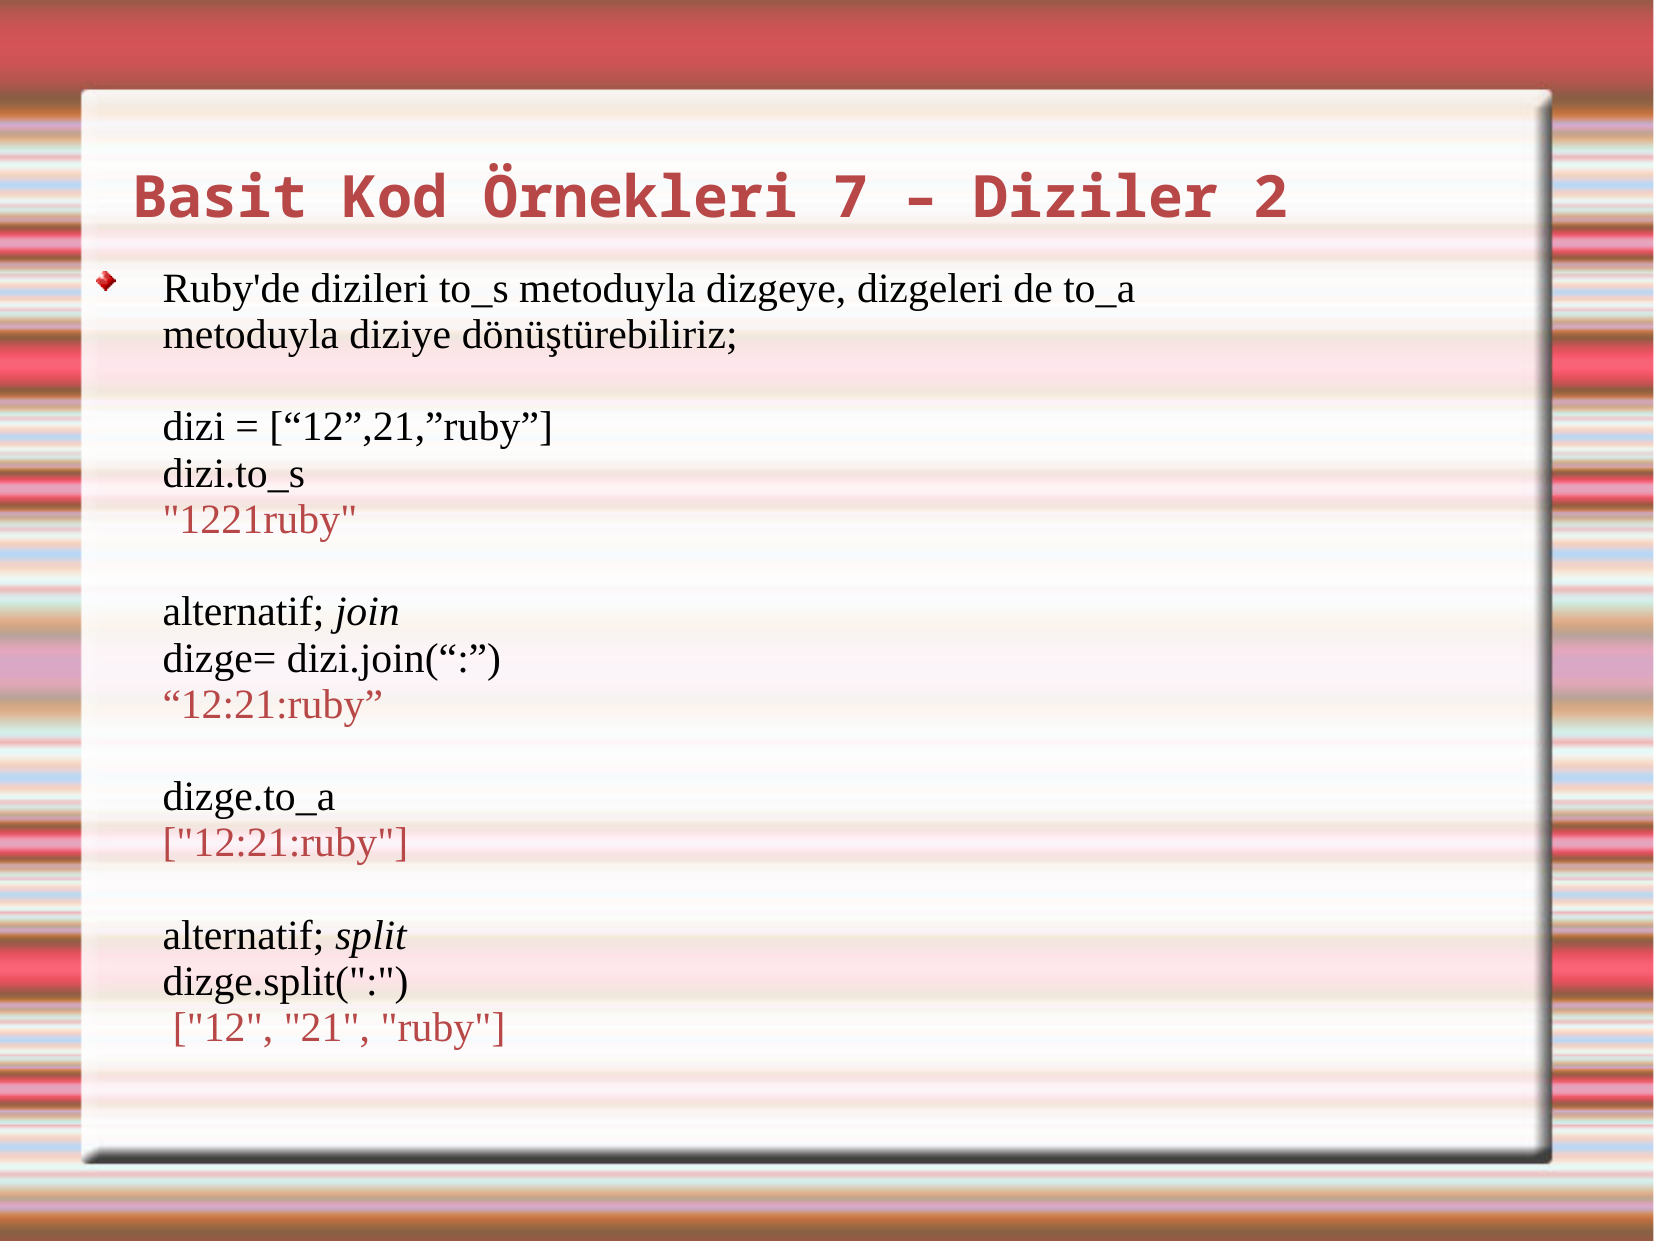

Basit Kod Örnekleri 7 – Diziler 2
Ruby'de dizileri to_s metoduyla dizgeye, dizgeleri de to_a metoduyla diziye dönüştürebiliriz;
dizi = [“12”,21,”ruby”]
dizi.to_s
"1221ruby"
alternatif; join
dizge= dizi.join(“:”)
“12:21:ruby”
dizge.to_a
["12:21:ruby"]
alternatif; split
dizge.split(":")
 ["12", "21", "ruby"]